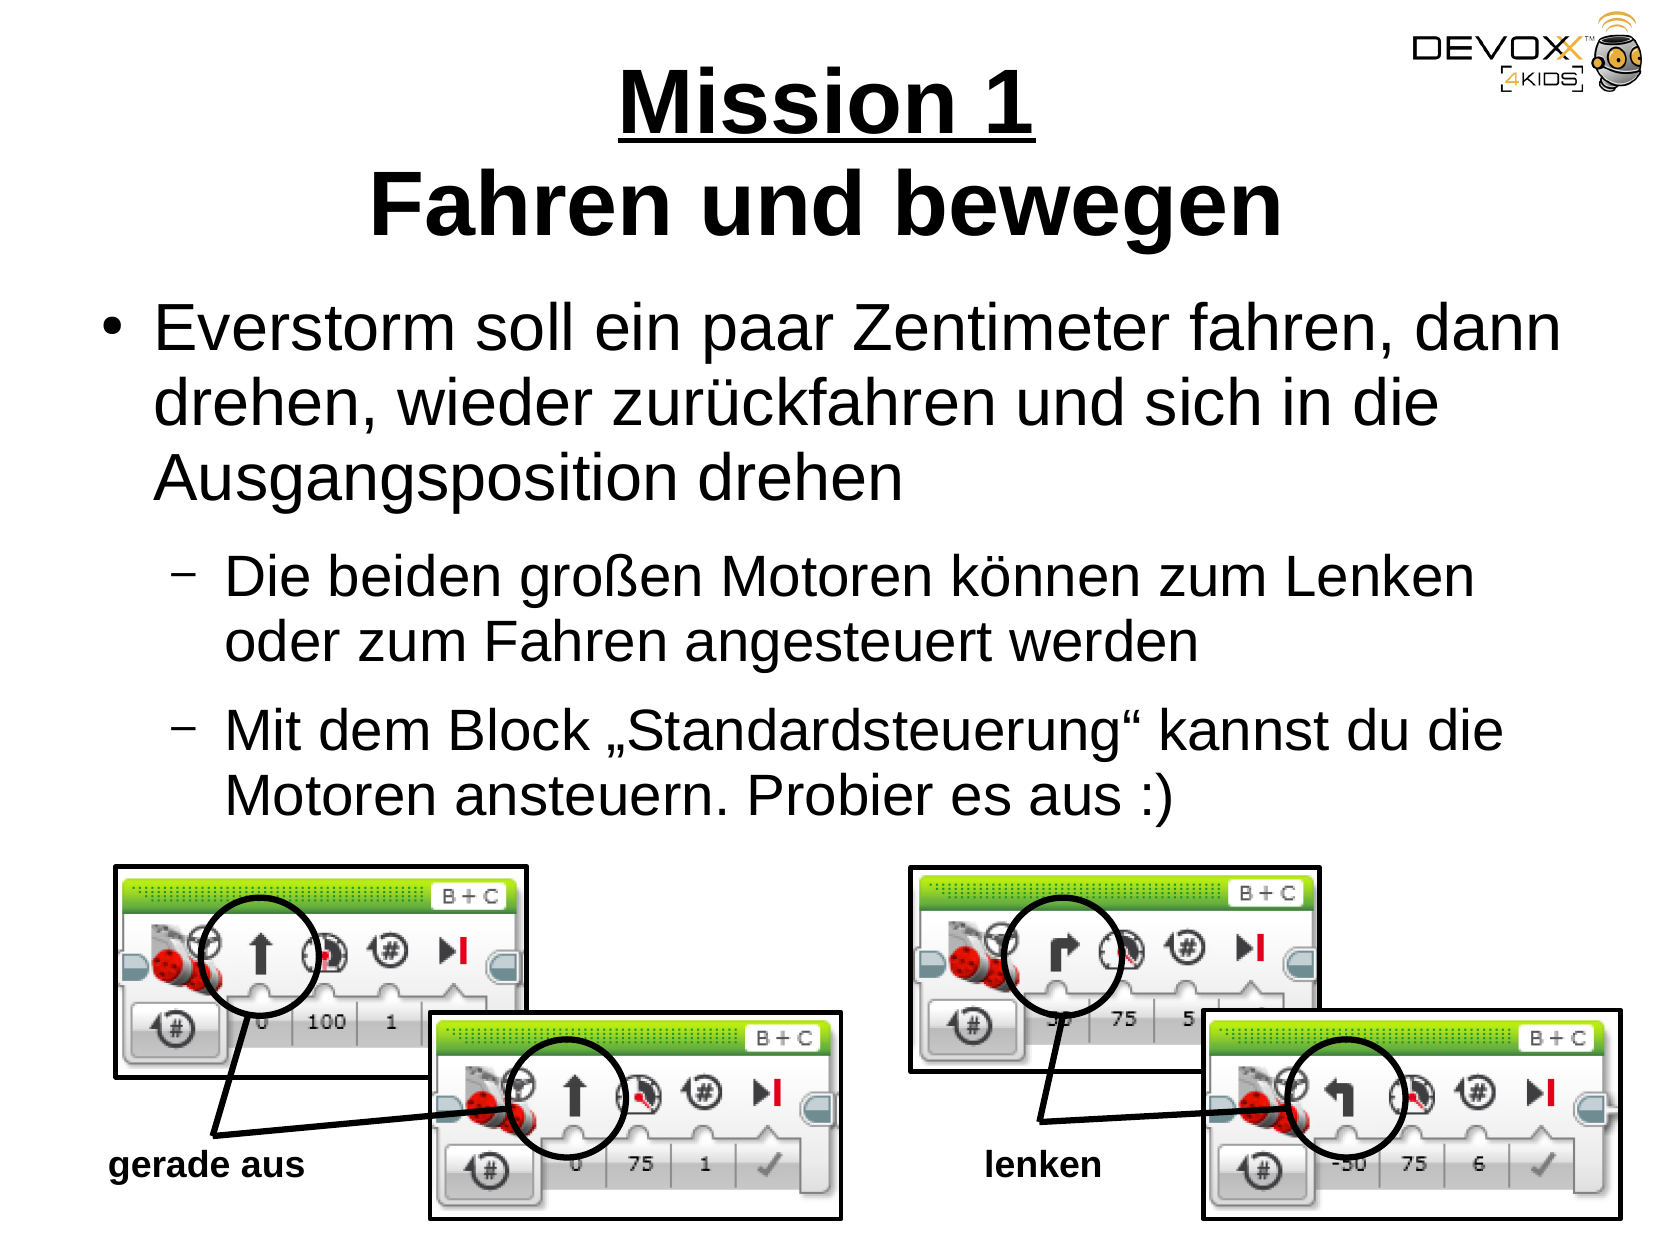

# Mission 1 Fahren und bewegen
Everstorm soll ein paar Zentimeter fahren, dann drehen, wieder zurückfahren und sich in die Ausgangsposition drehen
Die beiden großen Motoren können zum Lenken oder zum Fahren angesteuert werden
Mit dem Block „Standardsteuerung“ kannst du die Motoren ansteuern. Probier es aus :)
gerade aus
lenken